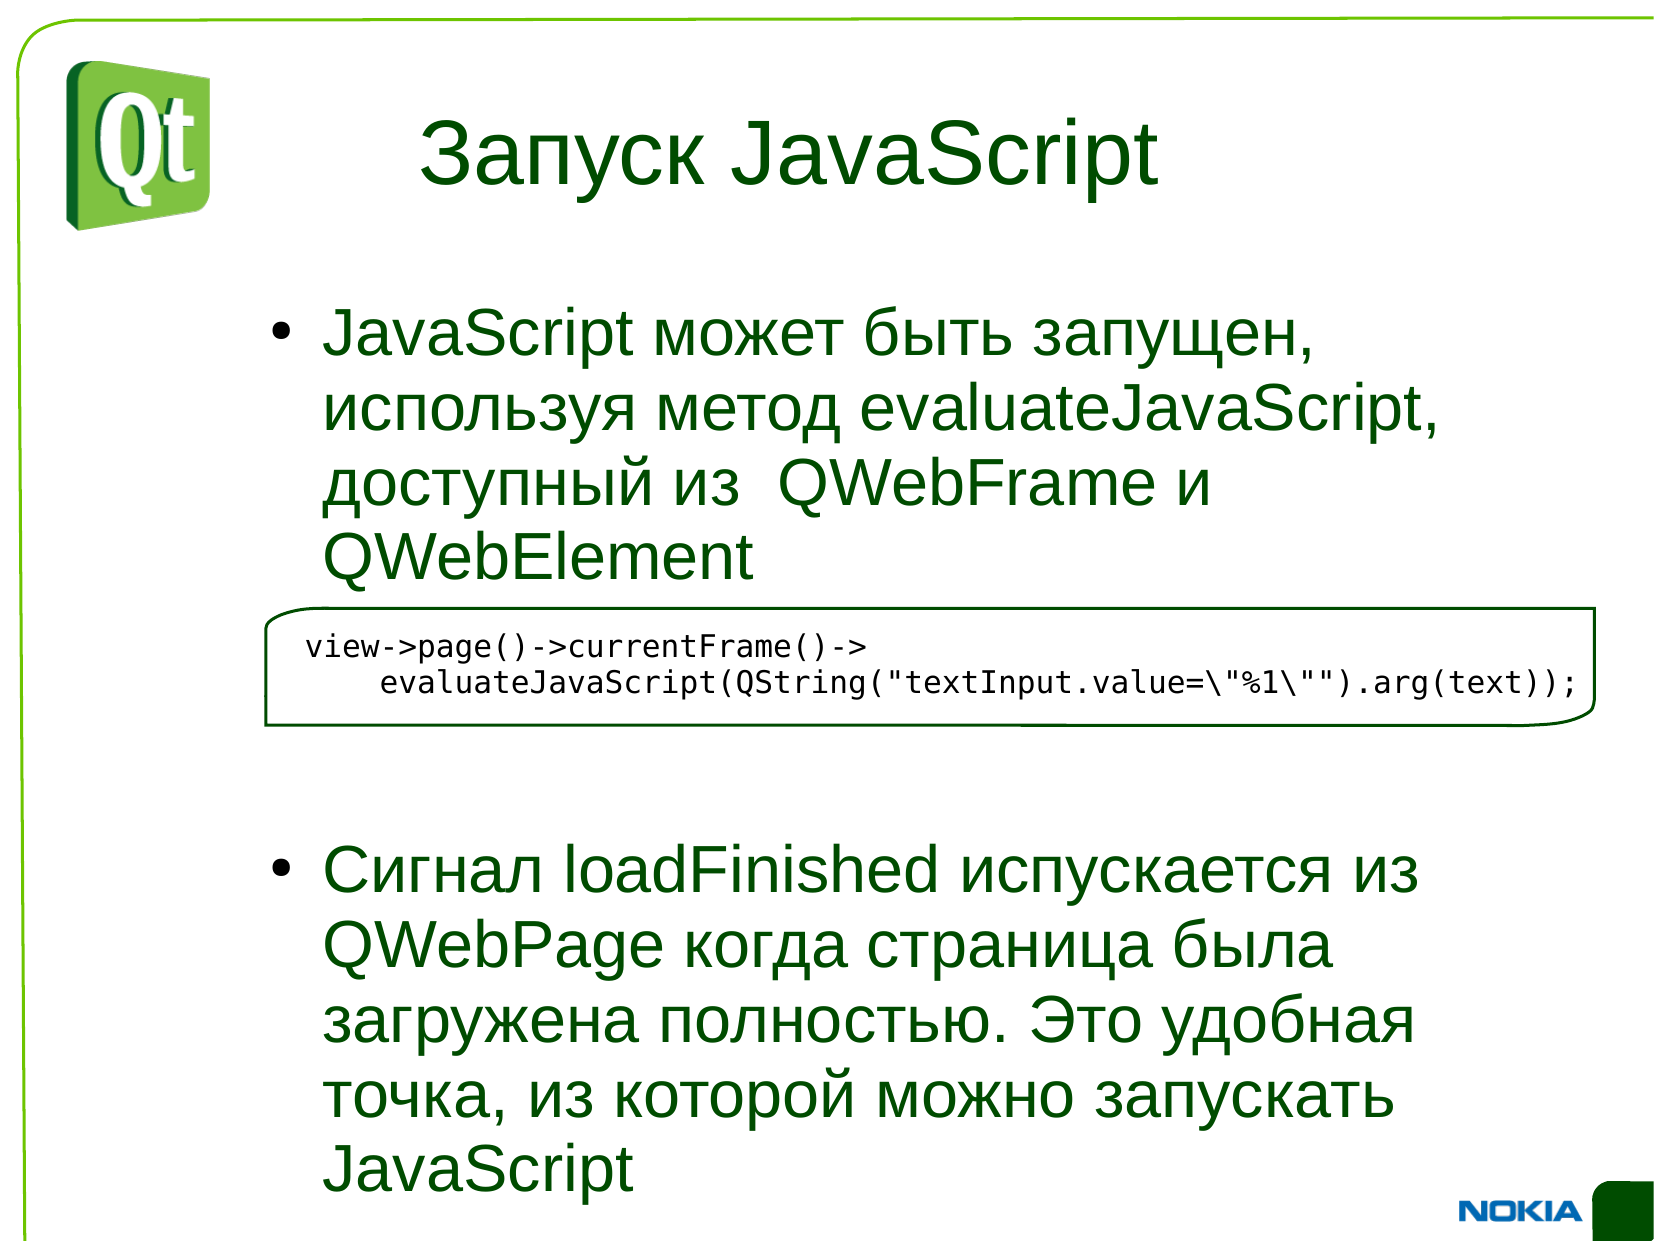

# Запуск JavaScript
JavaScript может быть запущен, используя метод evaluateJavaScript, доступный из QWebFrame и QWebElement
Сигнал loadFinished испускается из QWebPage когда страница была загружена полностью. Это удобная точка, из которой можно запускать JavaScript
view->page()->currentFrame()->
 evaluateJavaScript(QString("textInput.value=\"%1\"").arg(text));